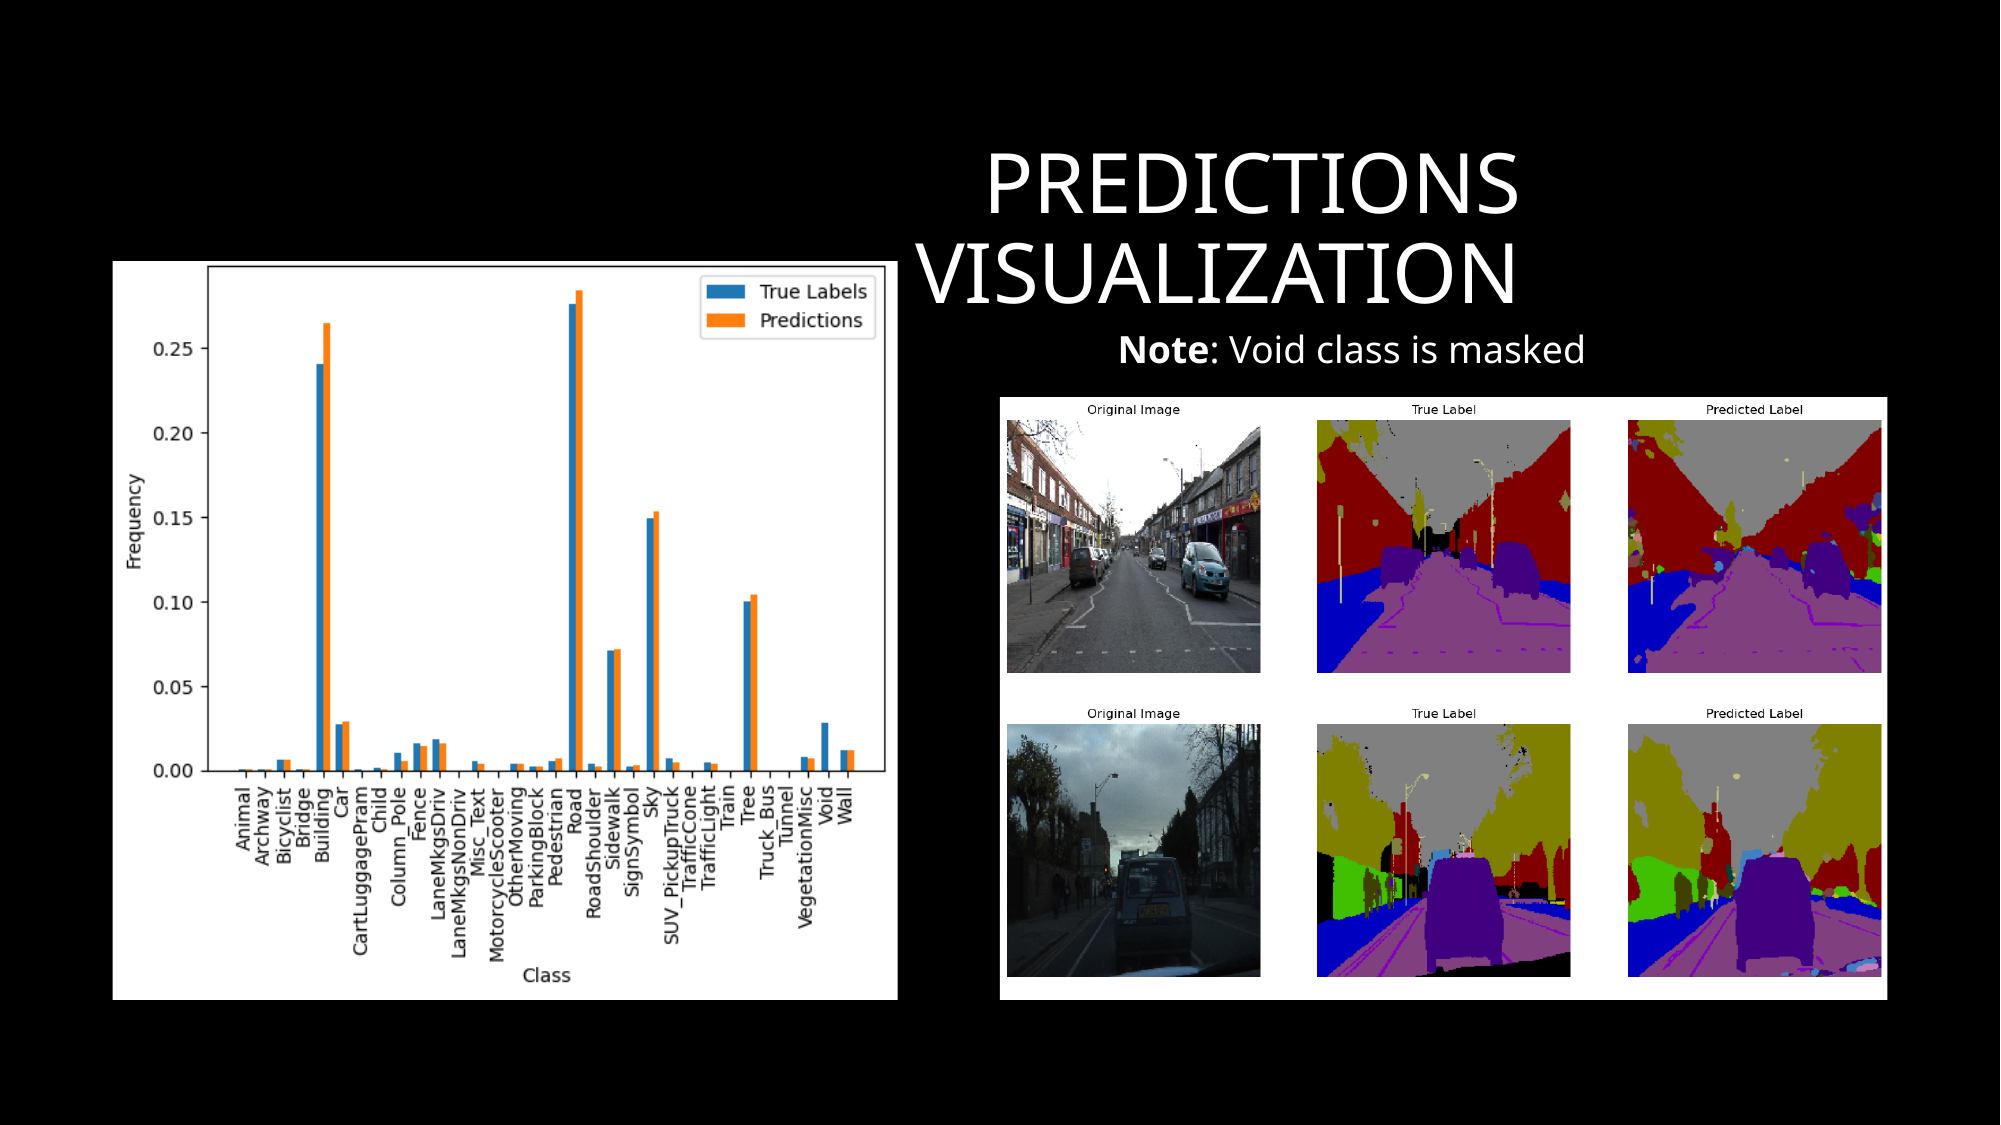

# Predictions Visualization
Note: Void class is masked